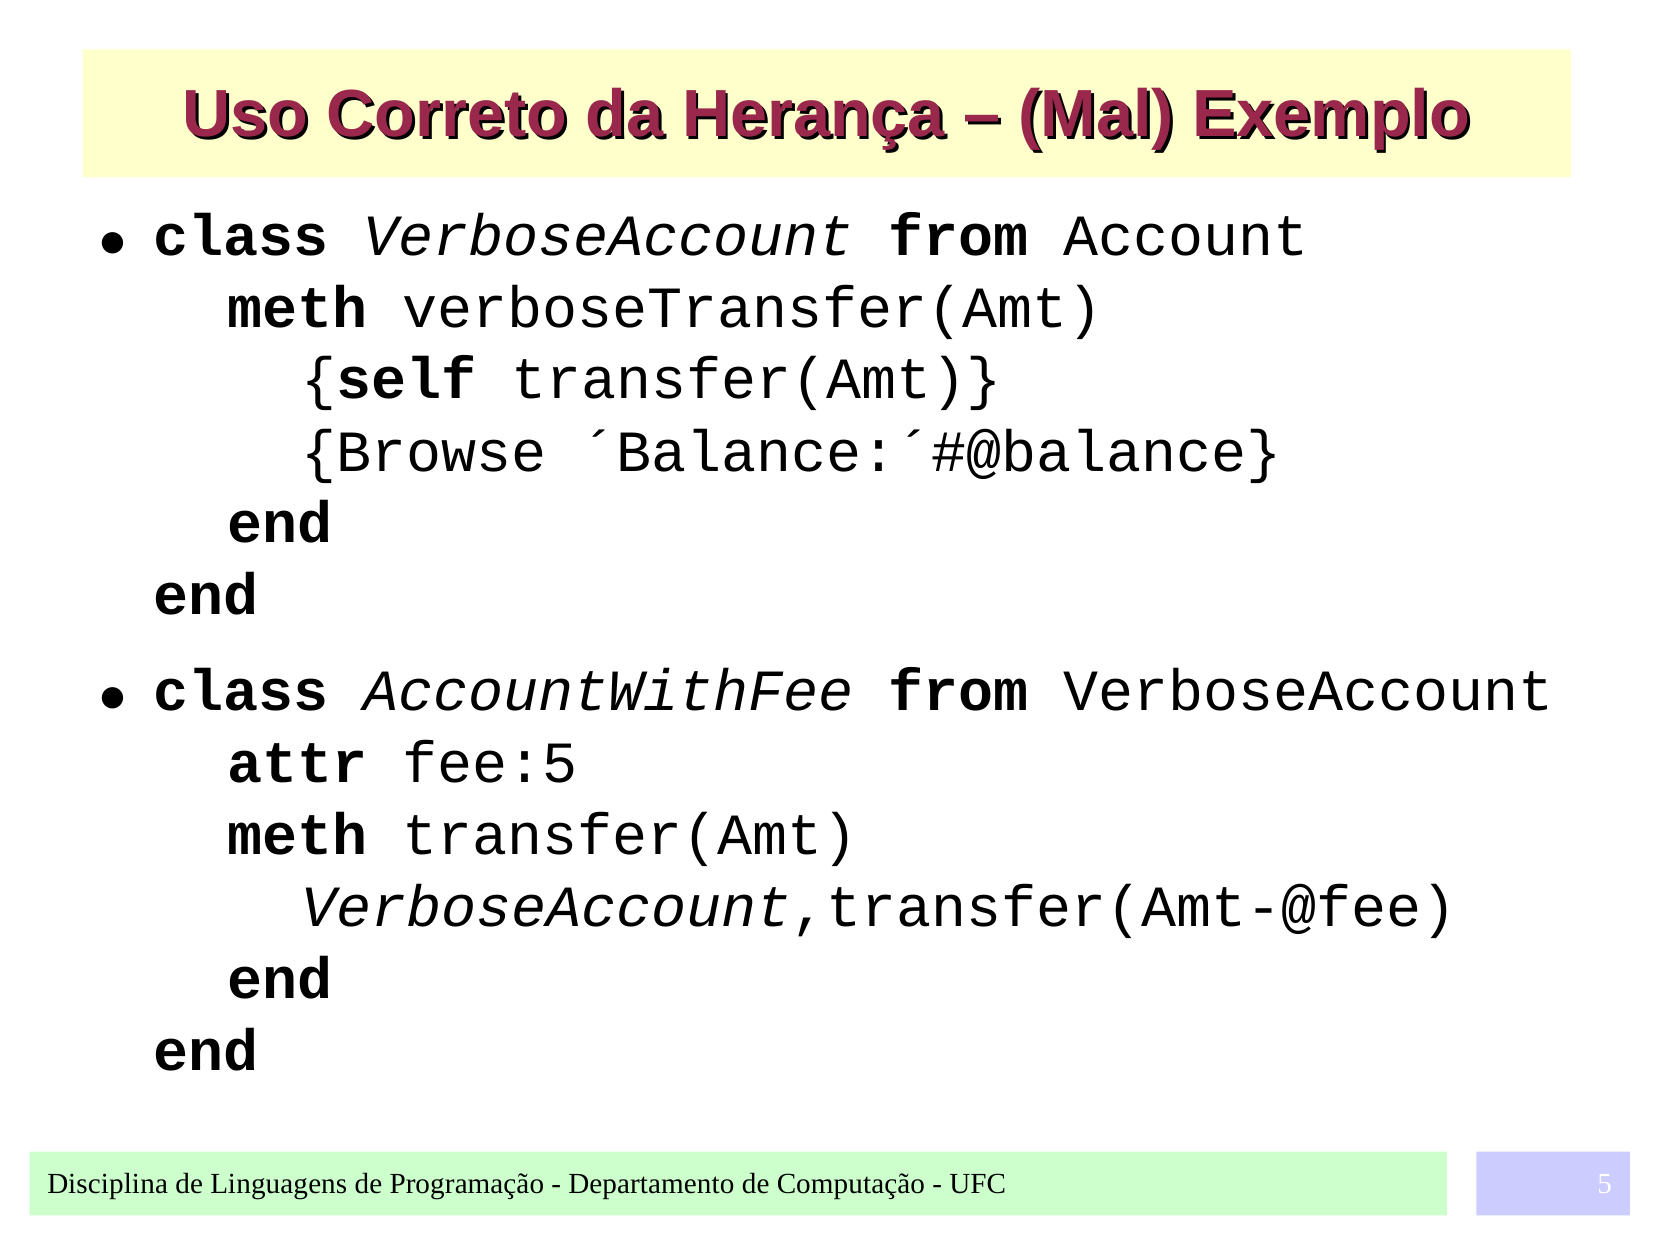

# Uso Correto da Herança – (Mal) Exemplo
class VerboseAccount from Account
	meth verboseTransfer(Amt)
		{self transfer(Amt)}
		{Browse ´Balance:´#@balance}
	end
end
class AccountWithFee from VerboseAccount
	attr fee:5
	meth transfer(Amt)
		VerboseAccount,transfer(Amt-@fee)
	end
end
Disciplina de Linguagens de Programação - Departamento de Computação - UFC
5